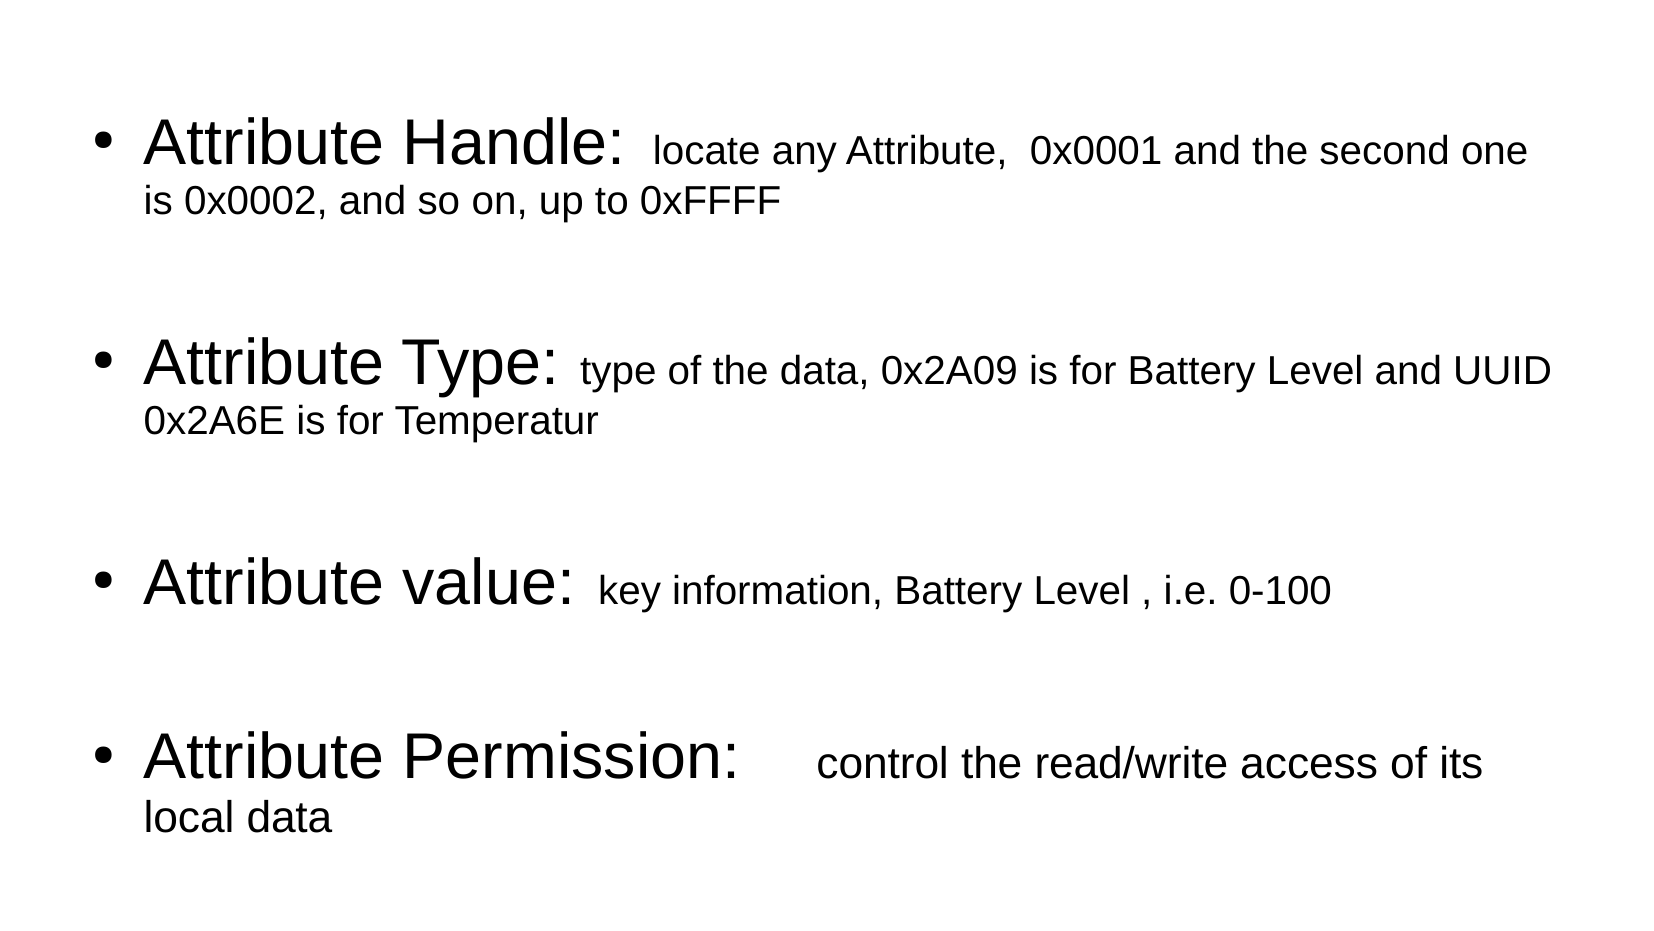

# Attribute Handle:	locate any Attribute, 0x0001 and the second one is 0x0002, and so on, up to 0xFFFF
Attribute Type:		type of the data, 0x2A09 is for Battery Level and UUID 0x2A6E is for Temperatur
Attribute value:						 key information, Battery Level , i.e. 0-100
Attribute Permission:	 control the read/write access of its local data